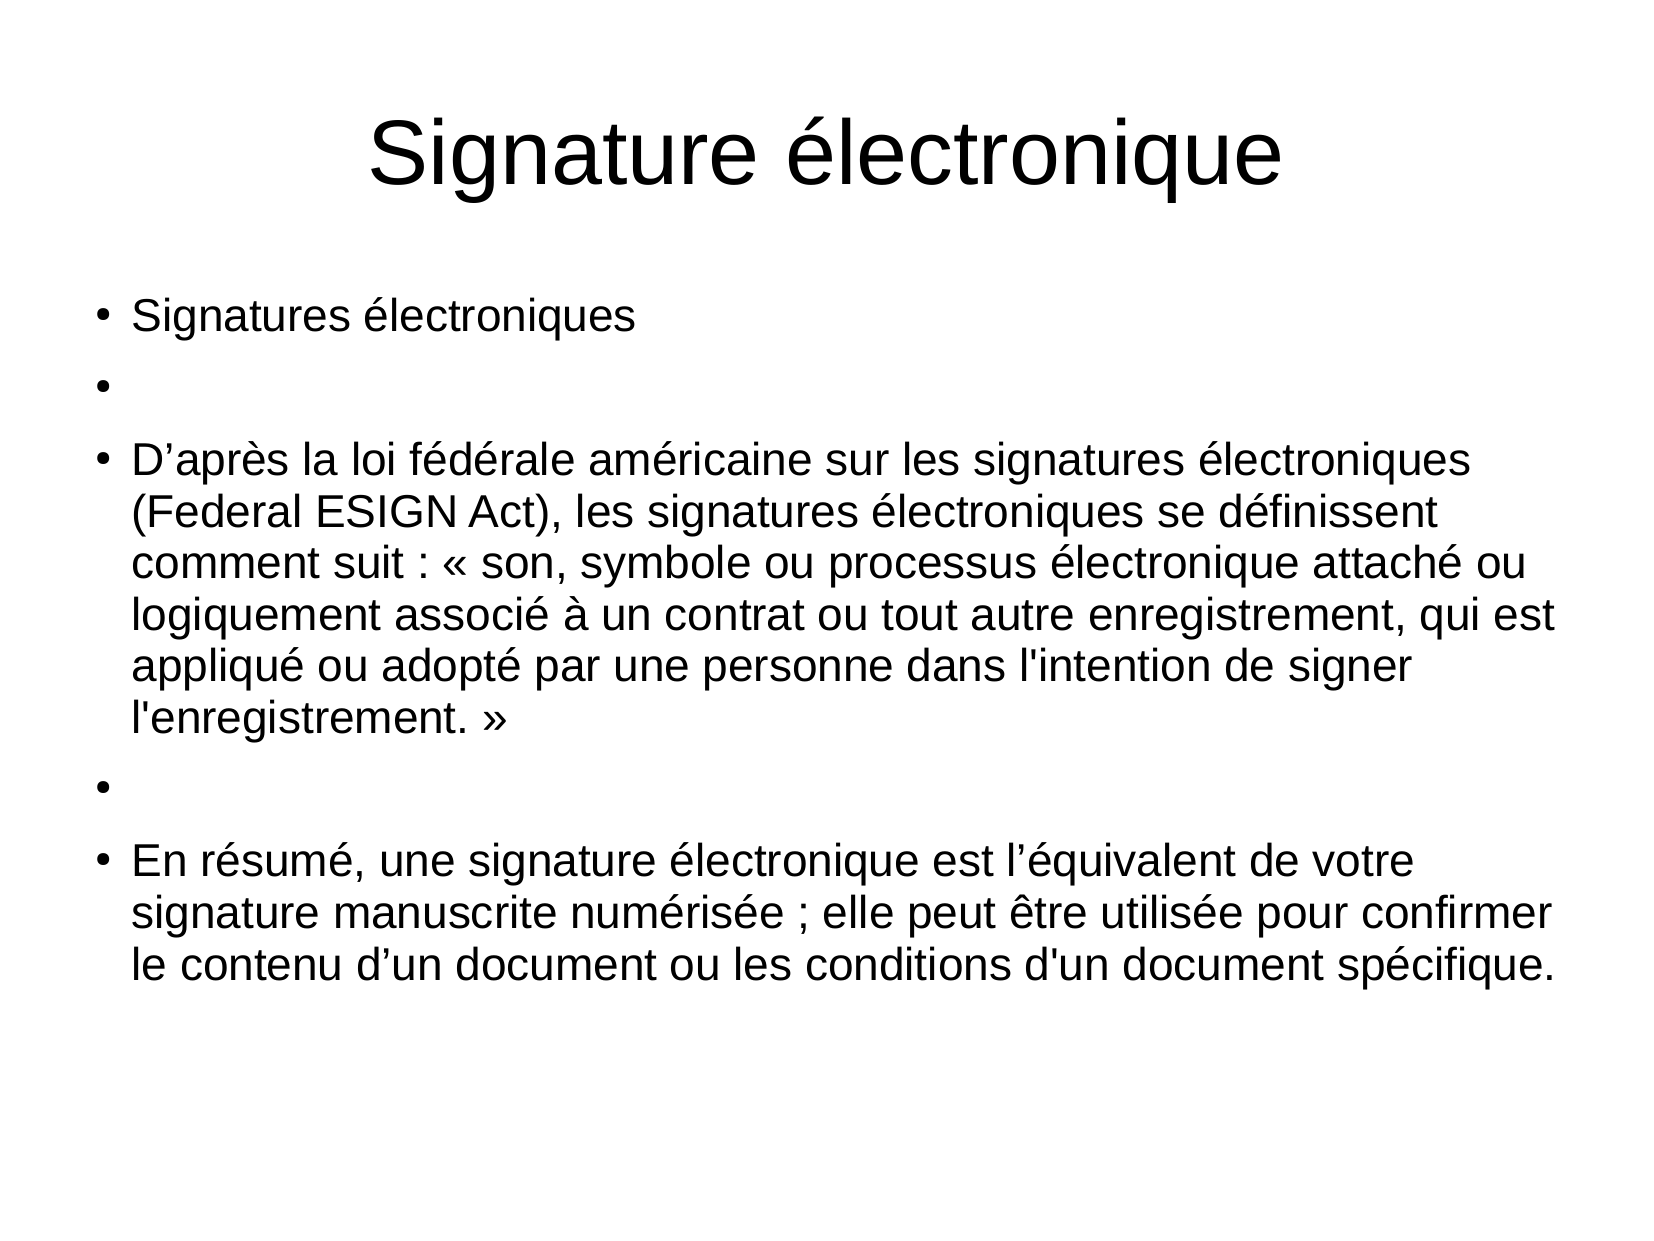

# Signature électronique
Signatures électroniques
D’après la loi fédérale américaine sur les signatures électroniques (Federal ESIGN Act), les signatures électroniques se définissent comment suit : « son, symbole ou processus électronique attaché ou logiquement associé à un contrat ou tout autre enregistrement, qui est appliqué ou adopté par une personne dans l'intention de signer l'enregistrement. »
En résumé, une signature électronique est l’équivalent de votre signature manuscrite numérisée ; elle peut être utilisée pour confirmer le contenu d’un document ou les conditions d'un document spécifique.